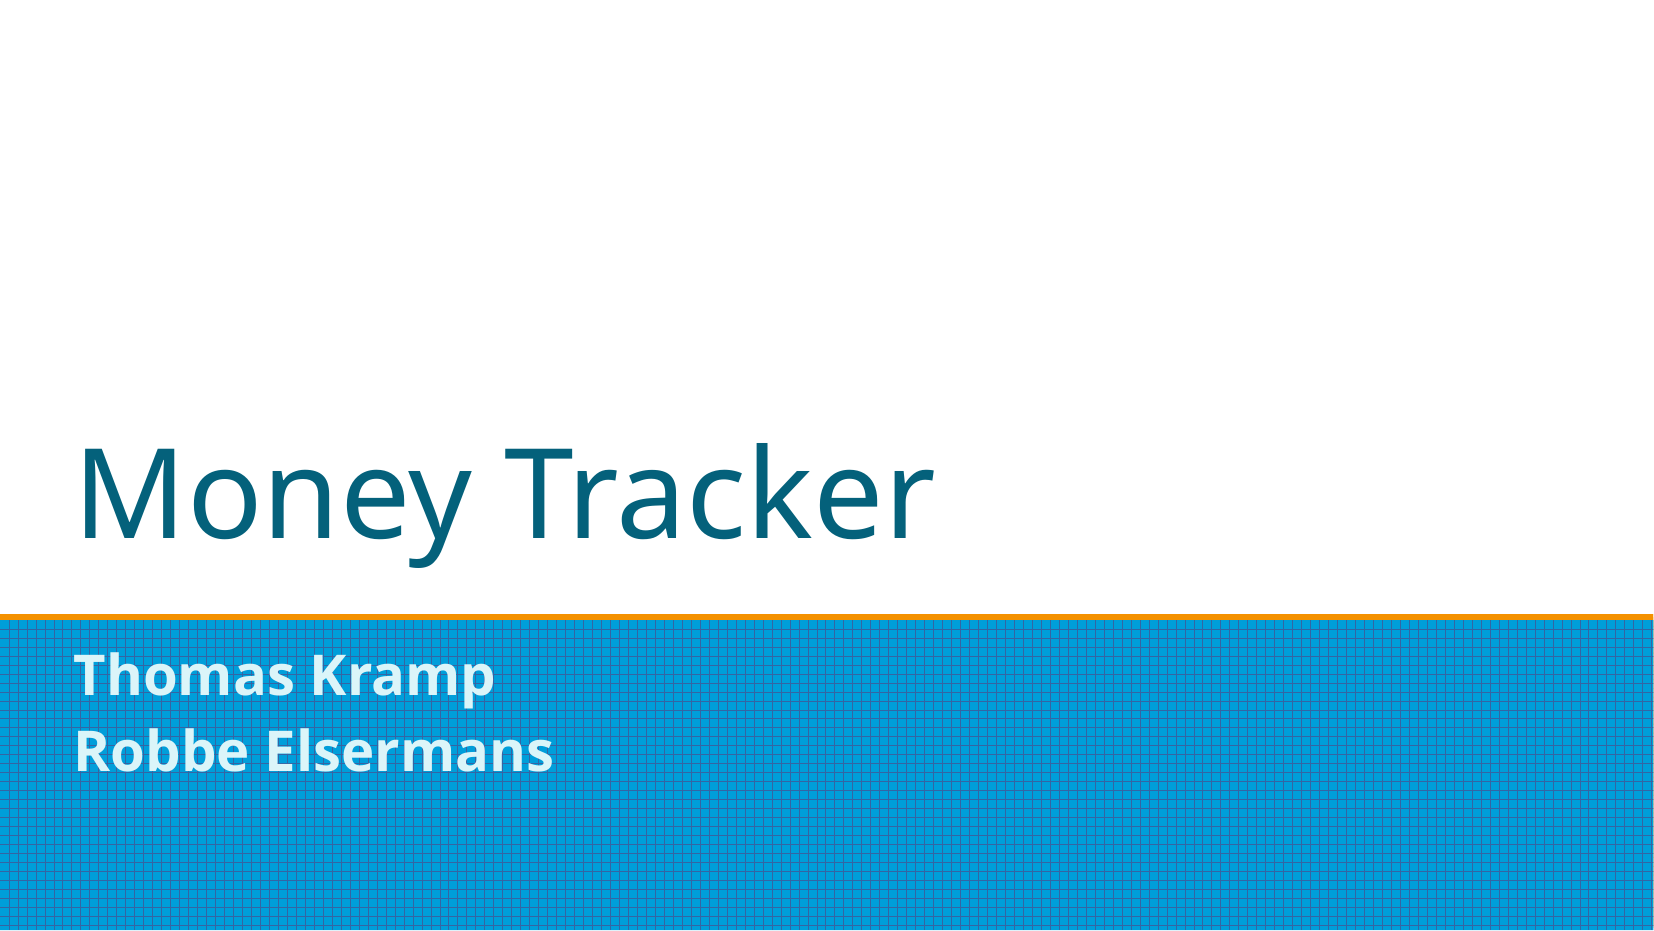

# Money Tracker
Thomas Kramp
Robbe Elsermans